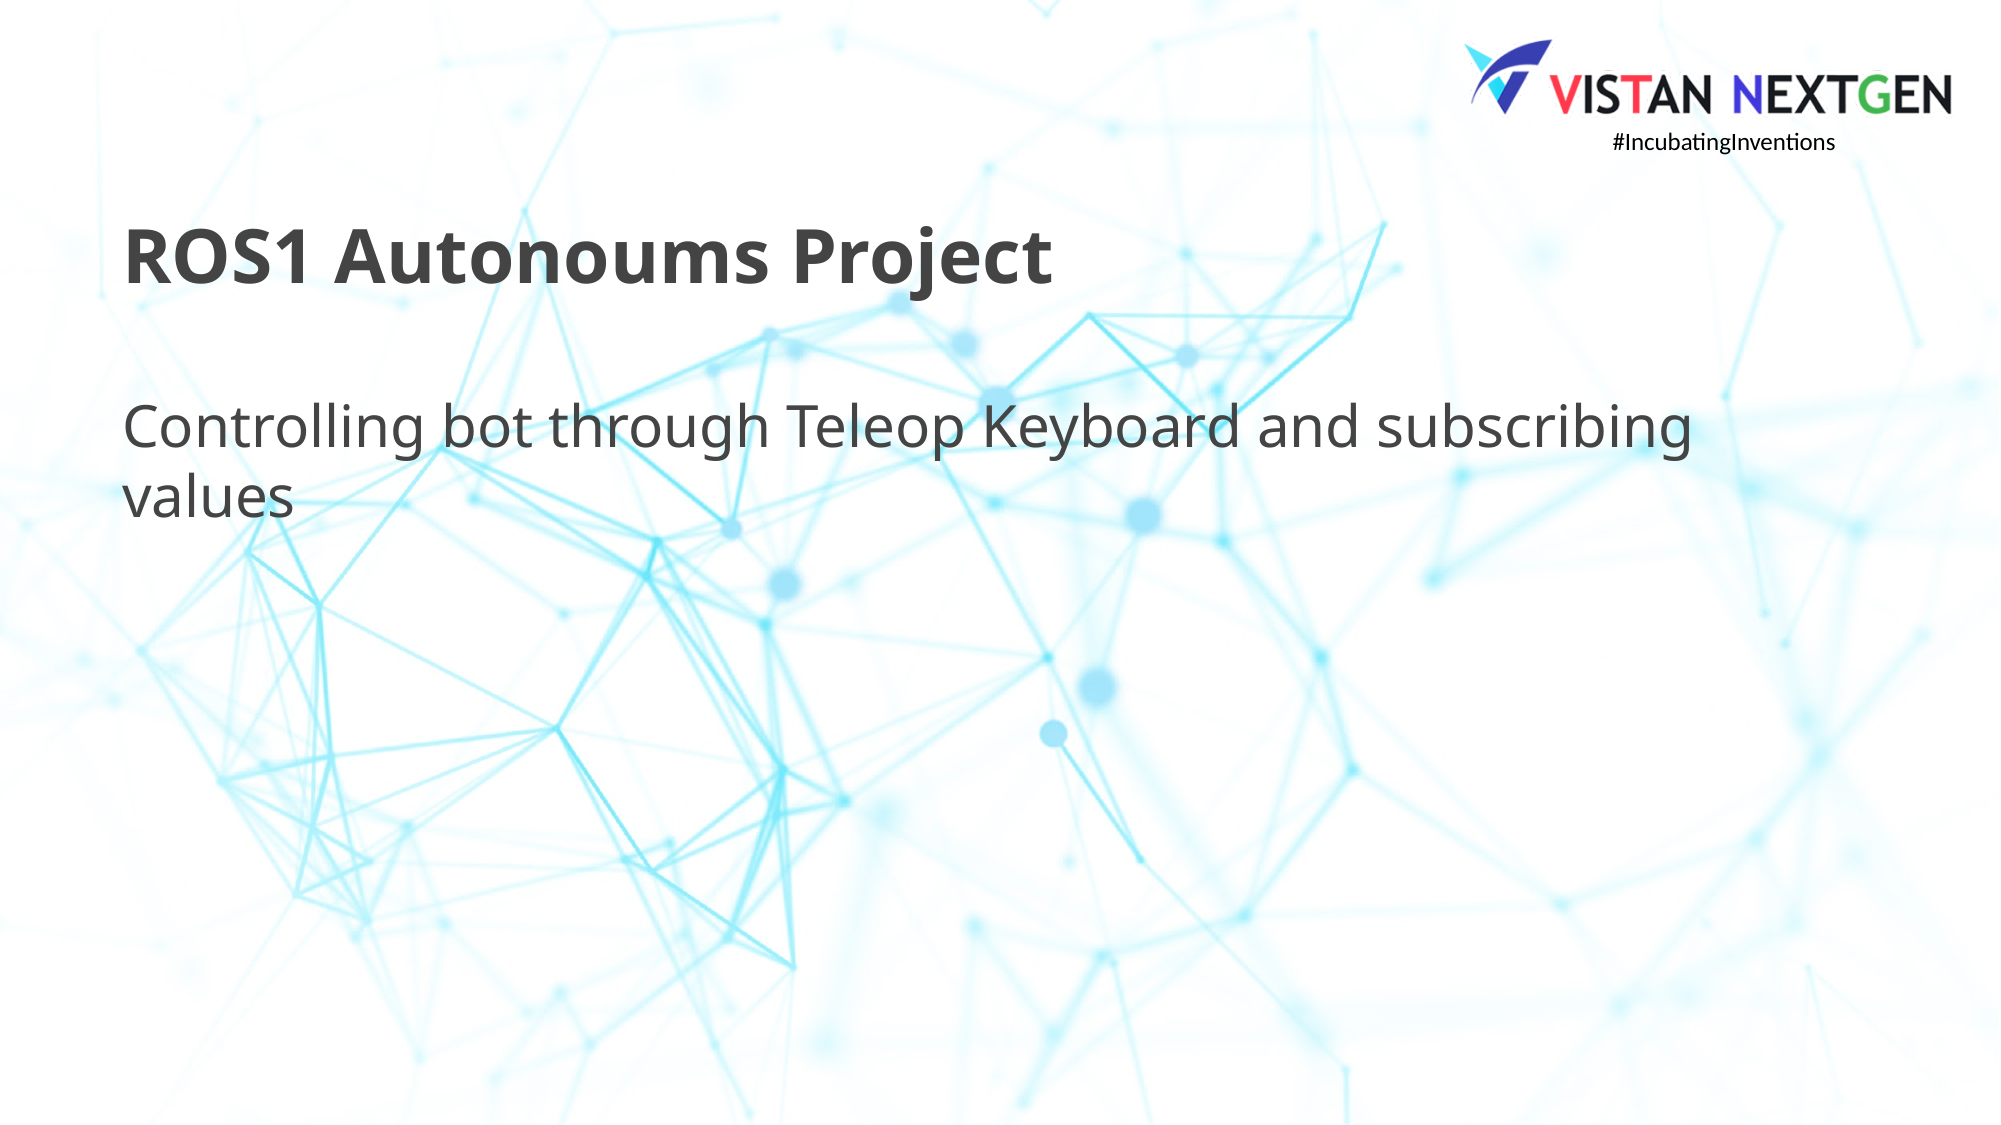

#IncubatingInventions
ROS1 Autonoums Project
Controlling bot through Teleop Keyboard and subscribing values